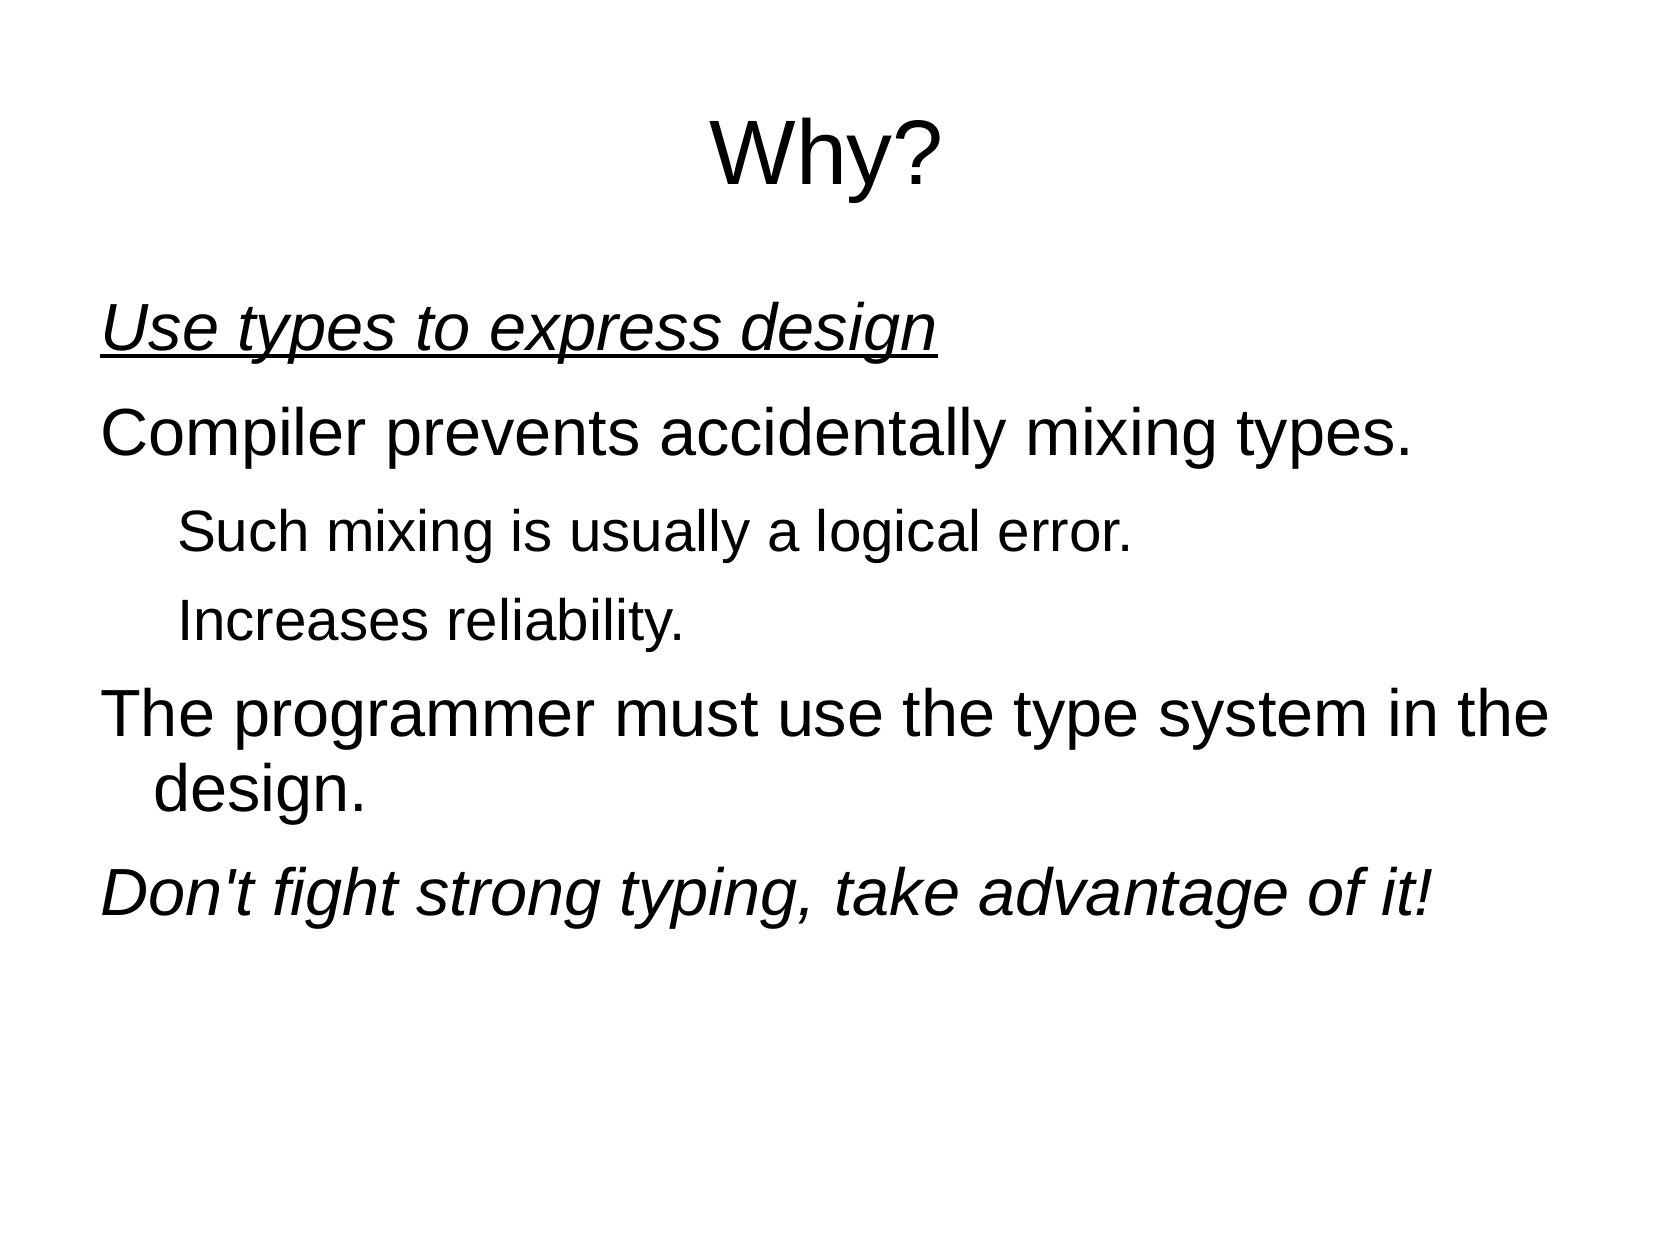

# Why?
Use types to express design
Compiler prevents accidentally mixing types.
Such mixing is usually a logical error.
Increases reliability.
The programmer must use the type system in the design.
Don't fight strong typing, take advantage of it!